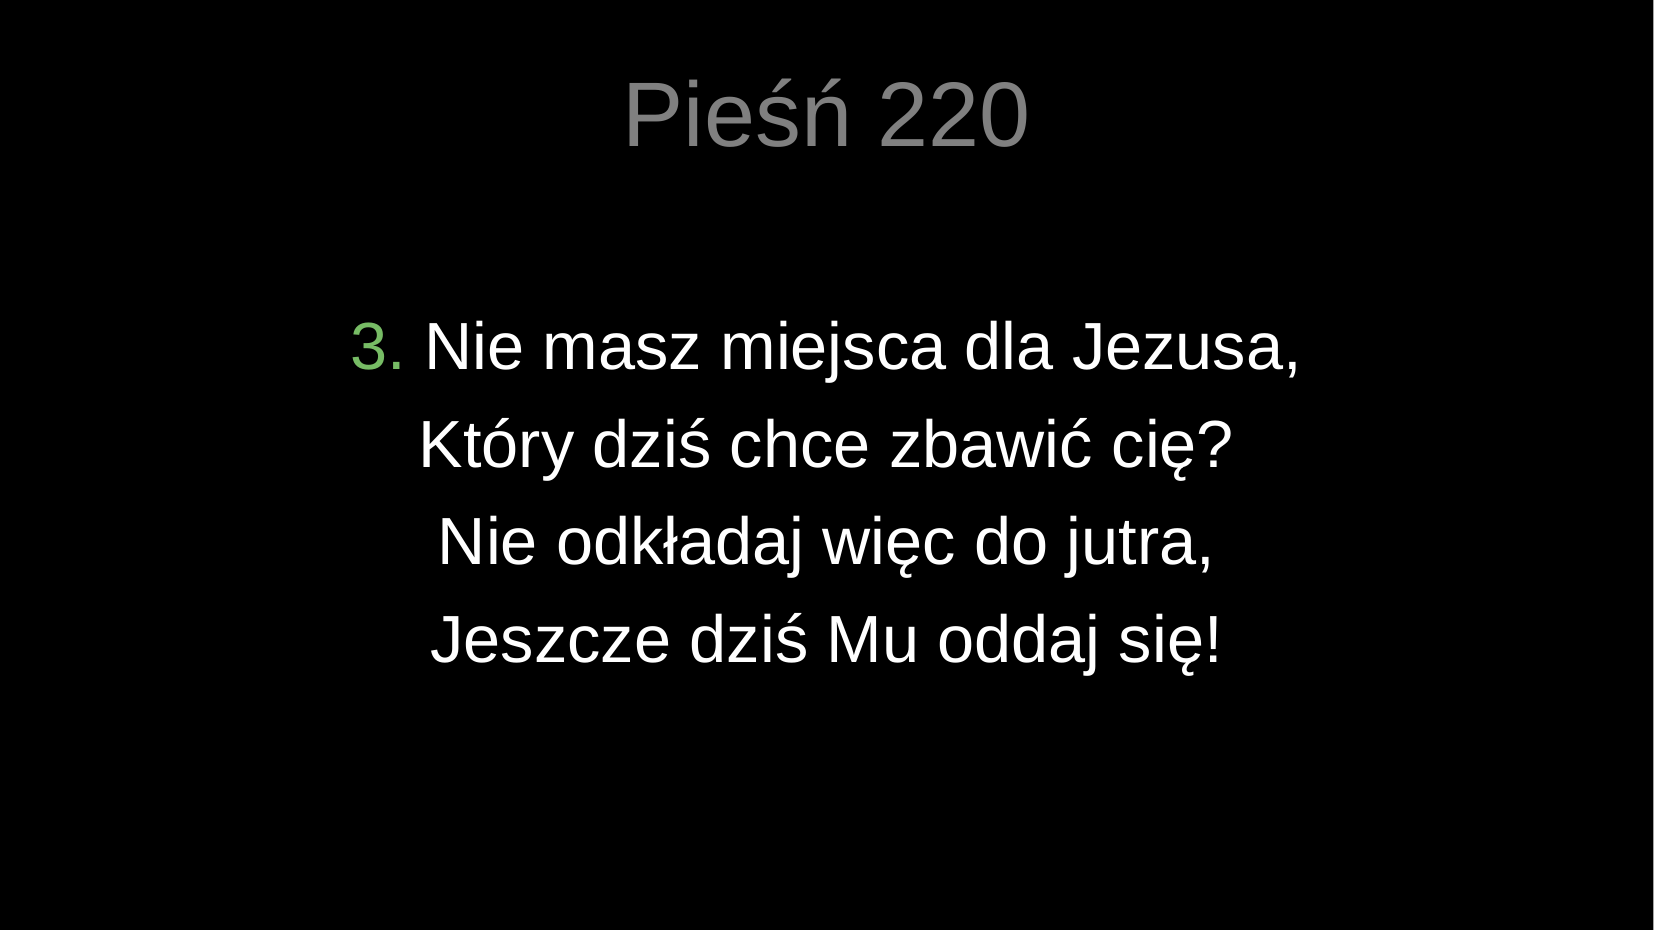

# Pieśń 220
3. Nie masz miejsca dla Jezusa,
Który dziś chce zbawić cię?
Nie odkładaj więc do jutra,
Jeszcze dziś Mu oddaj się!